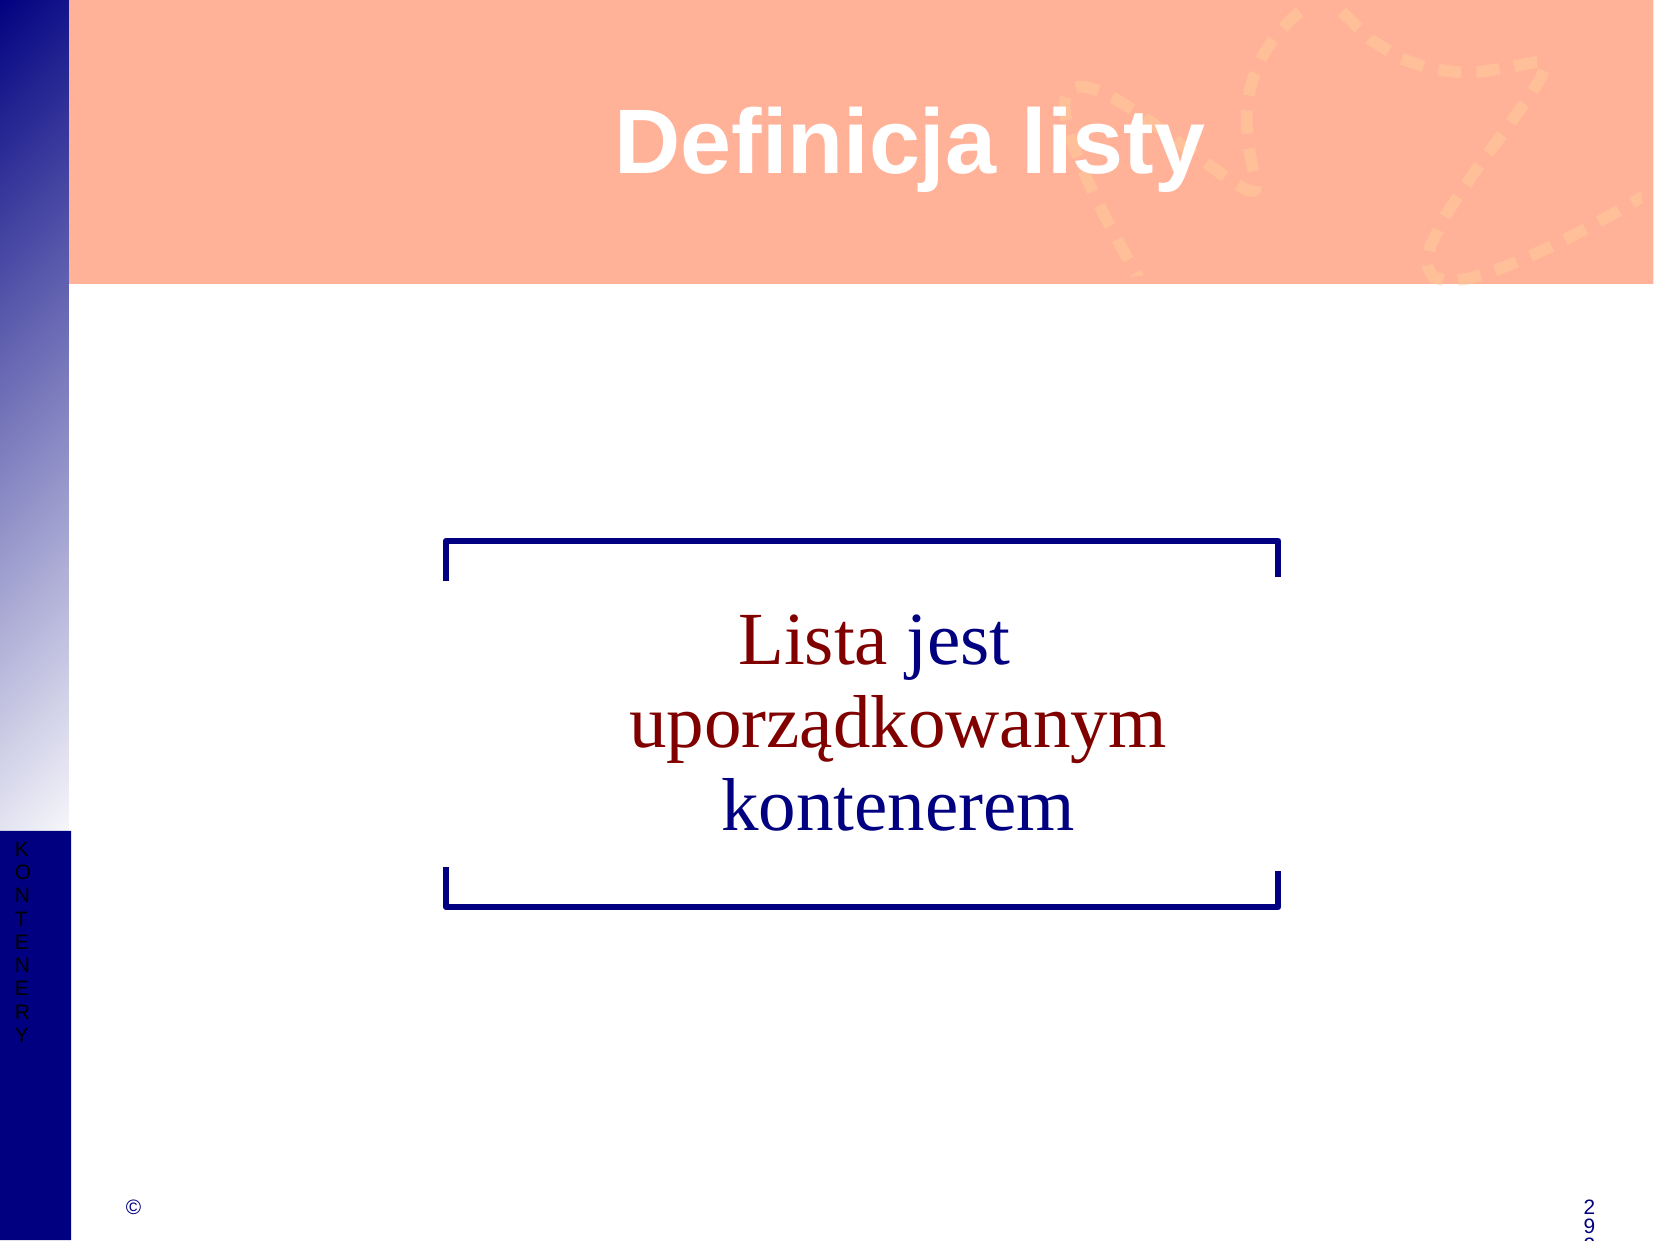

# Definicja listy
Lista jest uporządkowanym kontenerem
K
O
N
T
E
N
E
R
Y